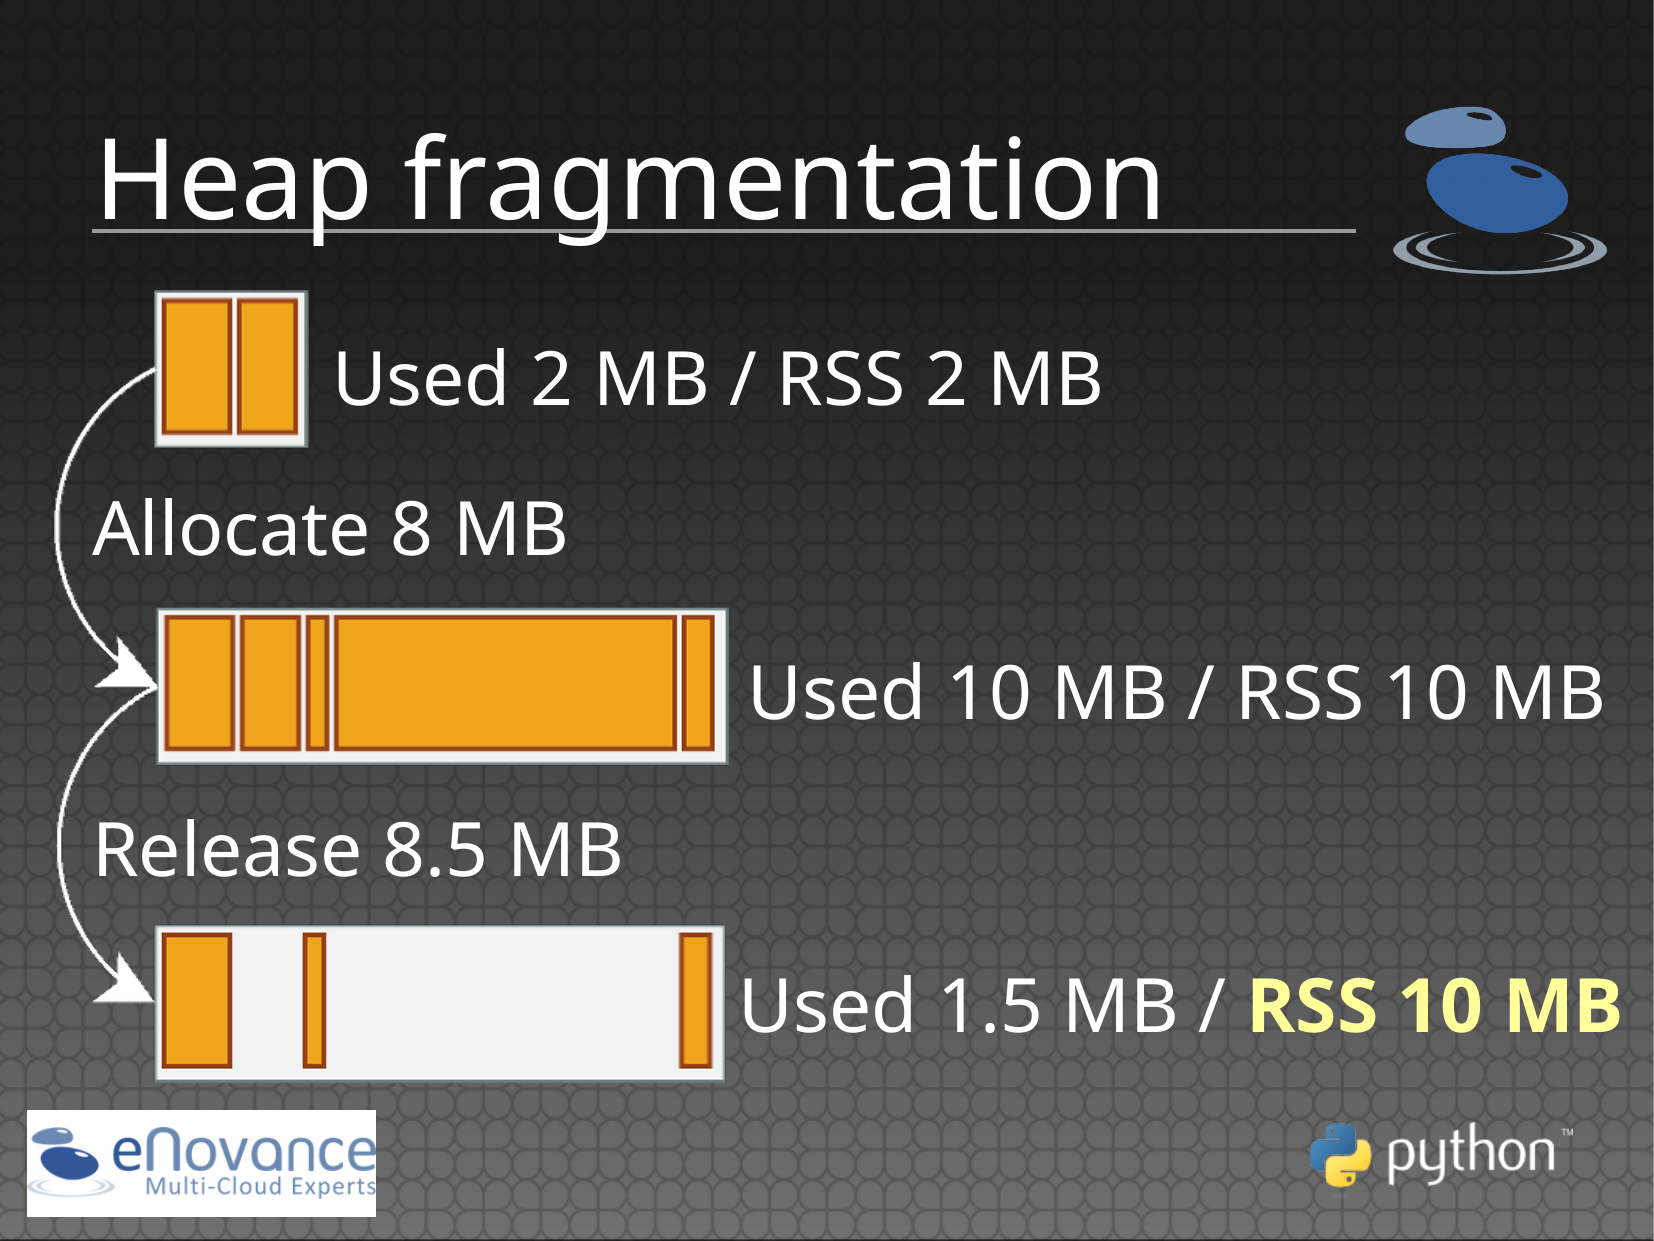

# Heap fragmentation
Used 2 MB / RSS 2 MB
Allocate 8 MB
Used 10 MB / RSS 10 MB
Release 8.5 MB
Used 1.5 MB / RSS 10 MB